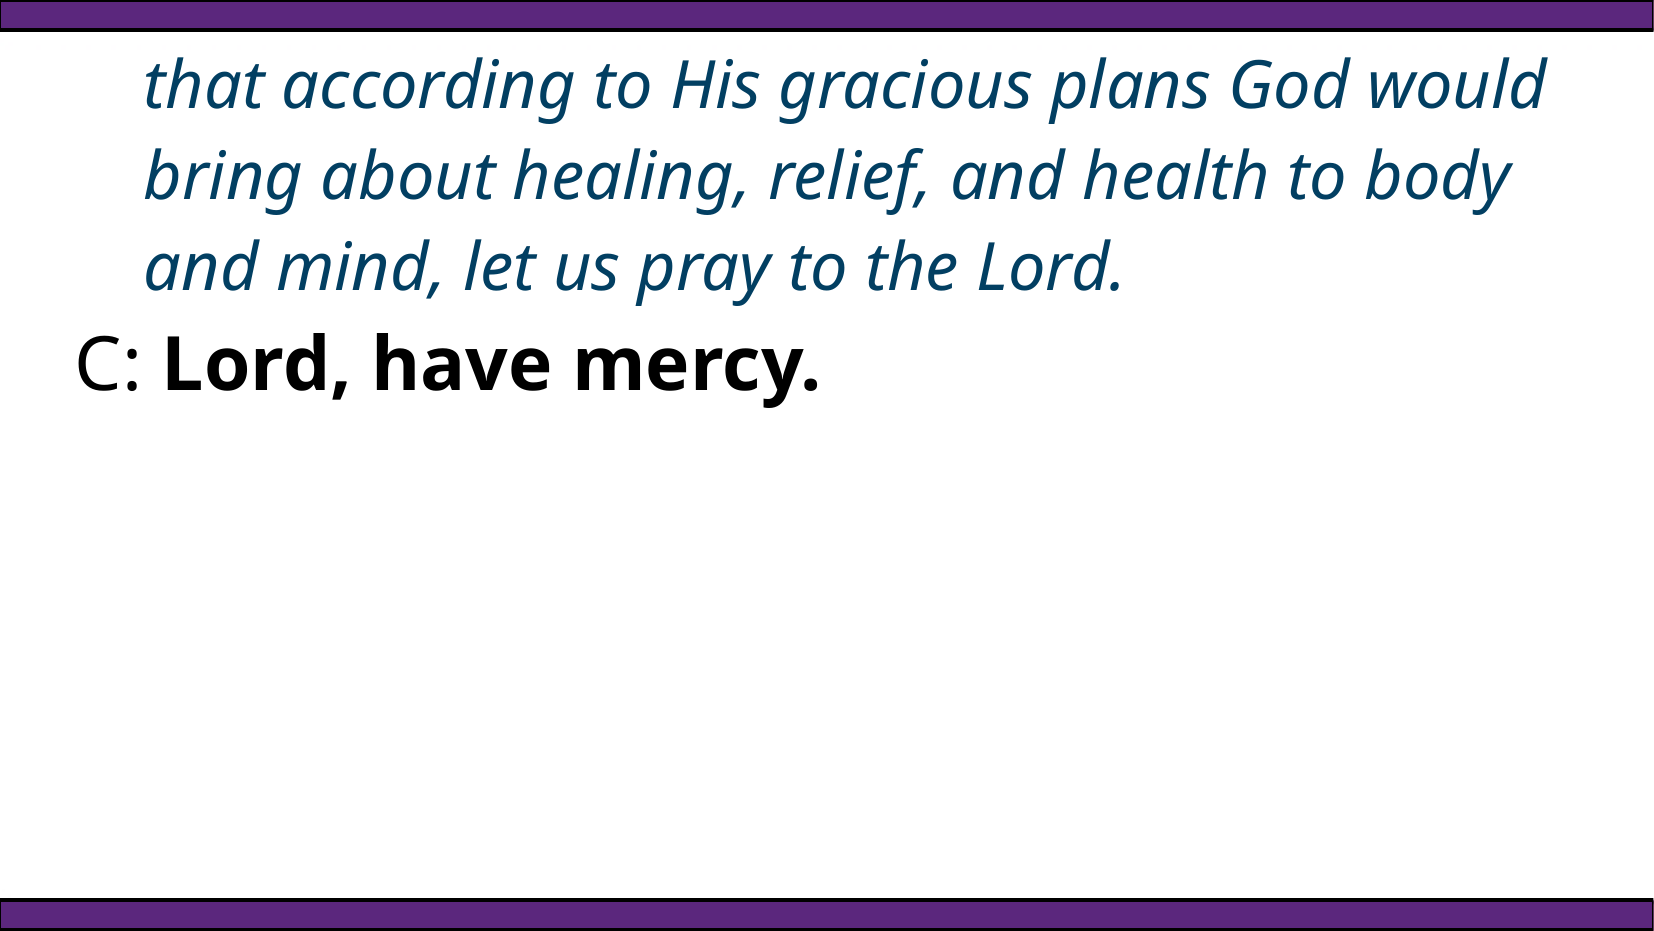

that according to His gracious plans God would
 bring about healing, relief, and health to body
 and mind, let us pray to the Lord.
C: Lord, have mercy.